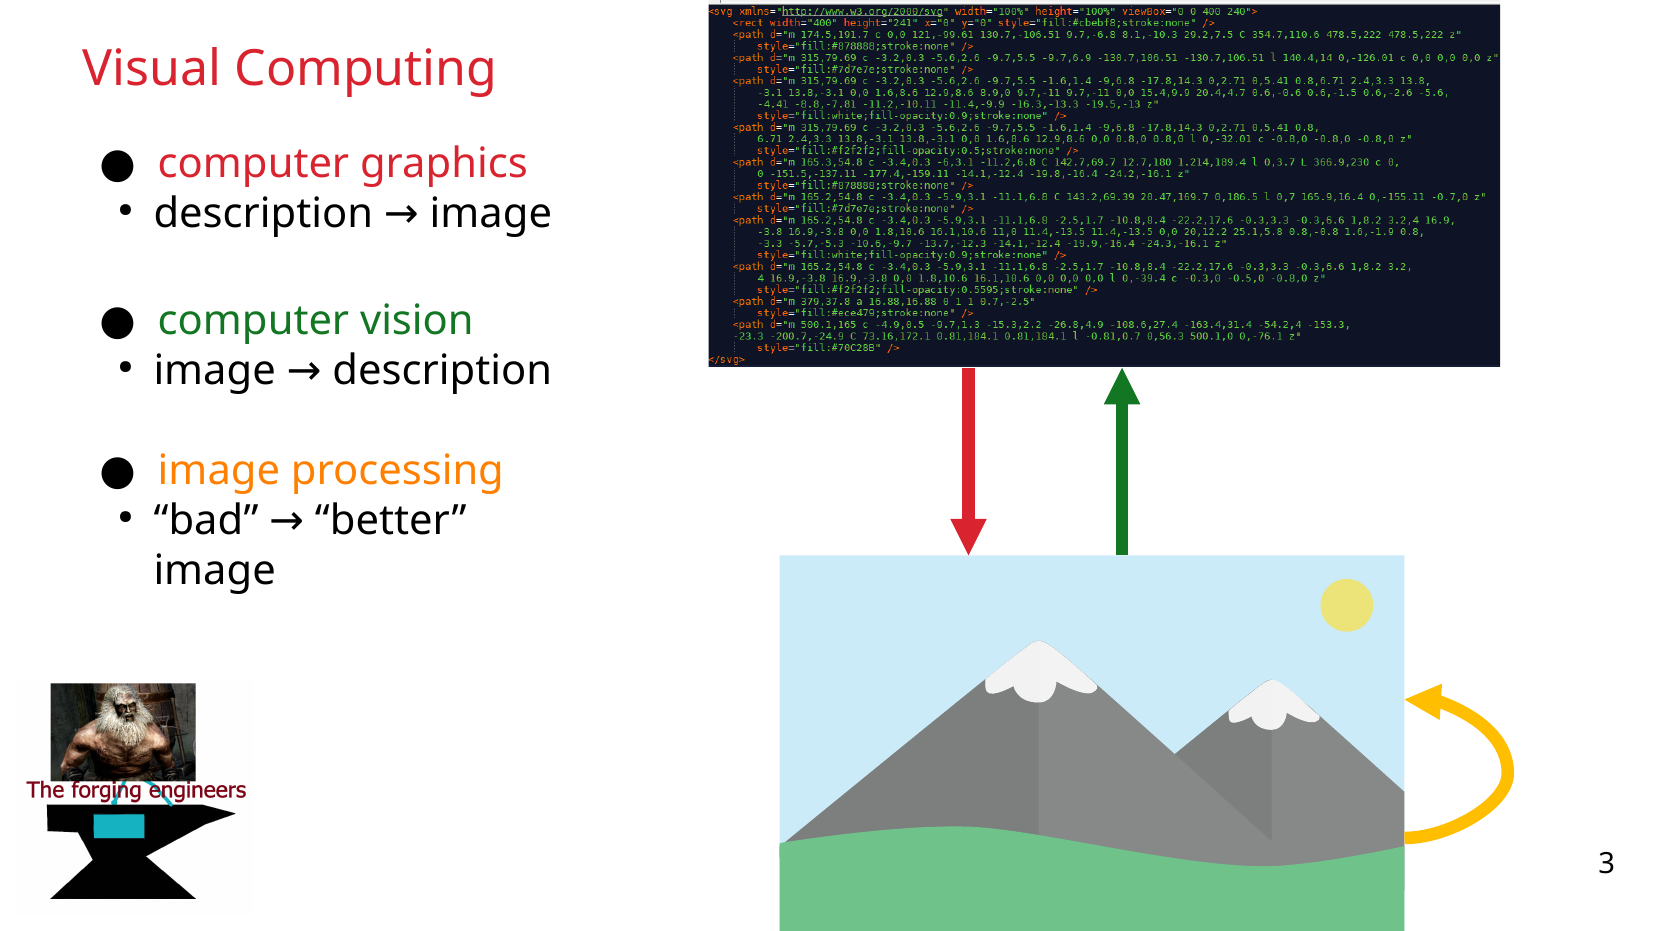

# Visual Computing
computer graphics
description → image
computer vision
image → description
image processing
“bad” → “better” image